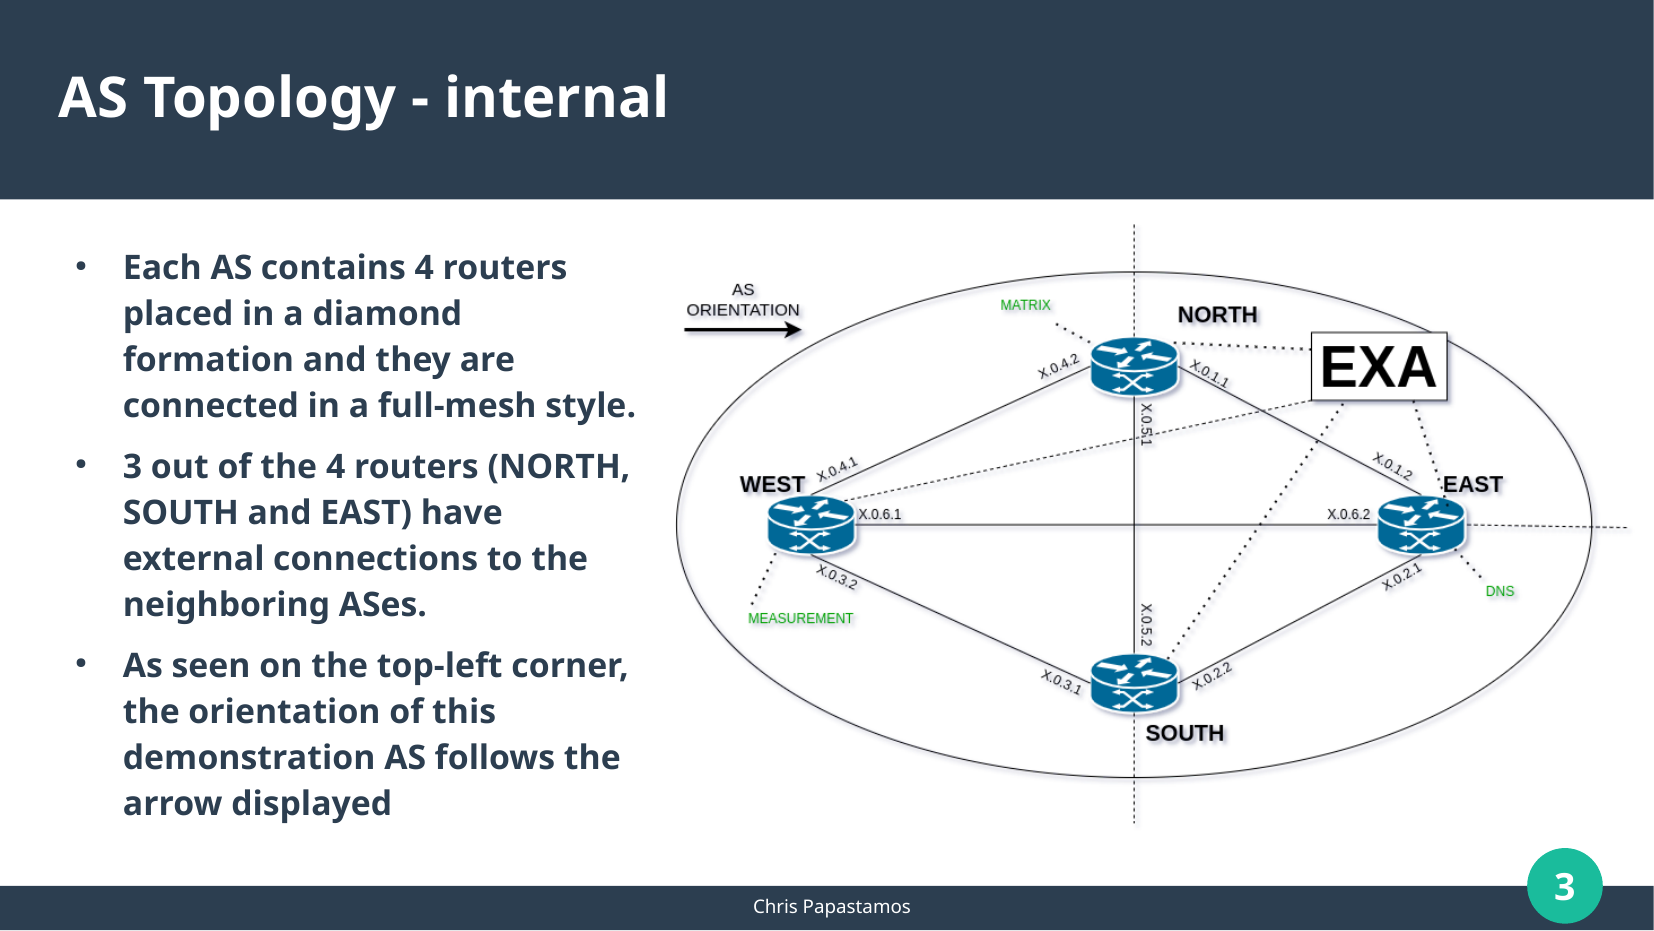

# AS Topology - internal
Each AS contains 4 routers placed in a diamond formation and they are connected in a full-mesh style.
3 out of the 4 routers (NORTH, SOUTH and EAST) have external connections to the neighboring ASes.
As seen on the top-left corner, the orientation of this demonstration AS follows the arrow displayed
Chris Papastamos